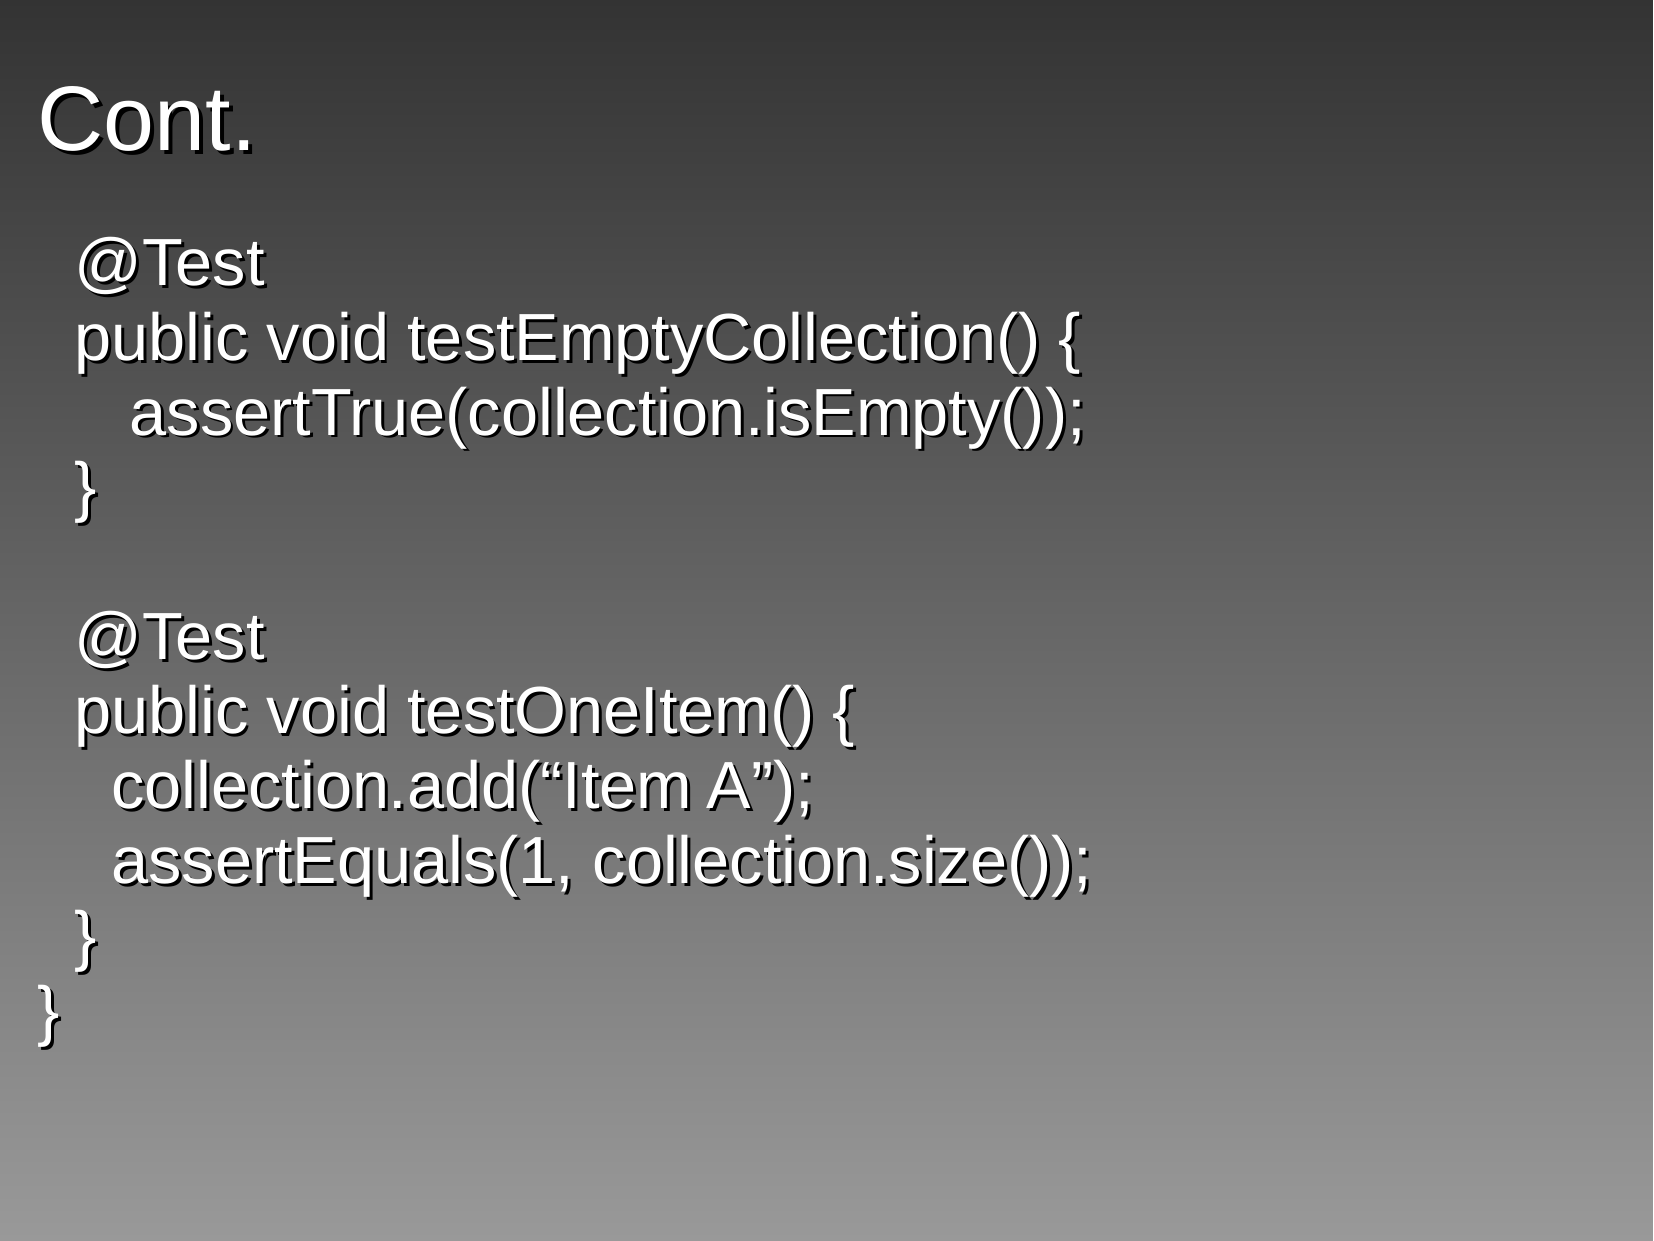

# Cont.
 @Test
 public void testEmptyCollection() {
 assertTrue(collection.isEmpty());
 }
 @Test
 public void testOneItem() {
 collection.add(“Item A”);
 assertEquals(1, collection.size());
 }
}